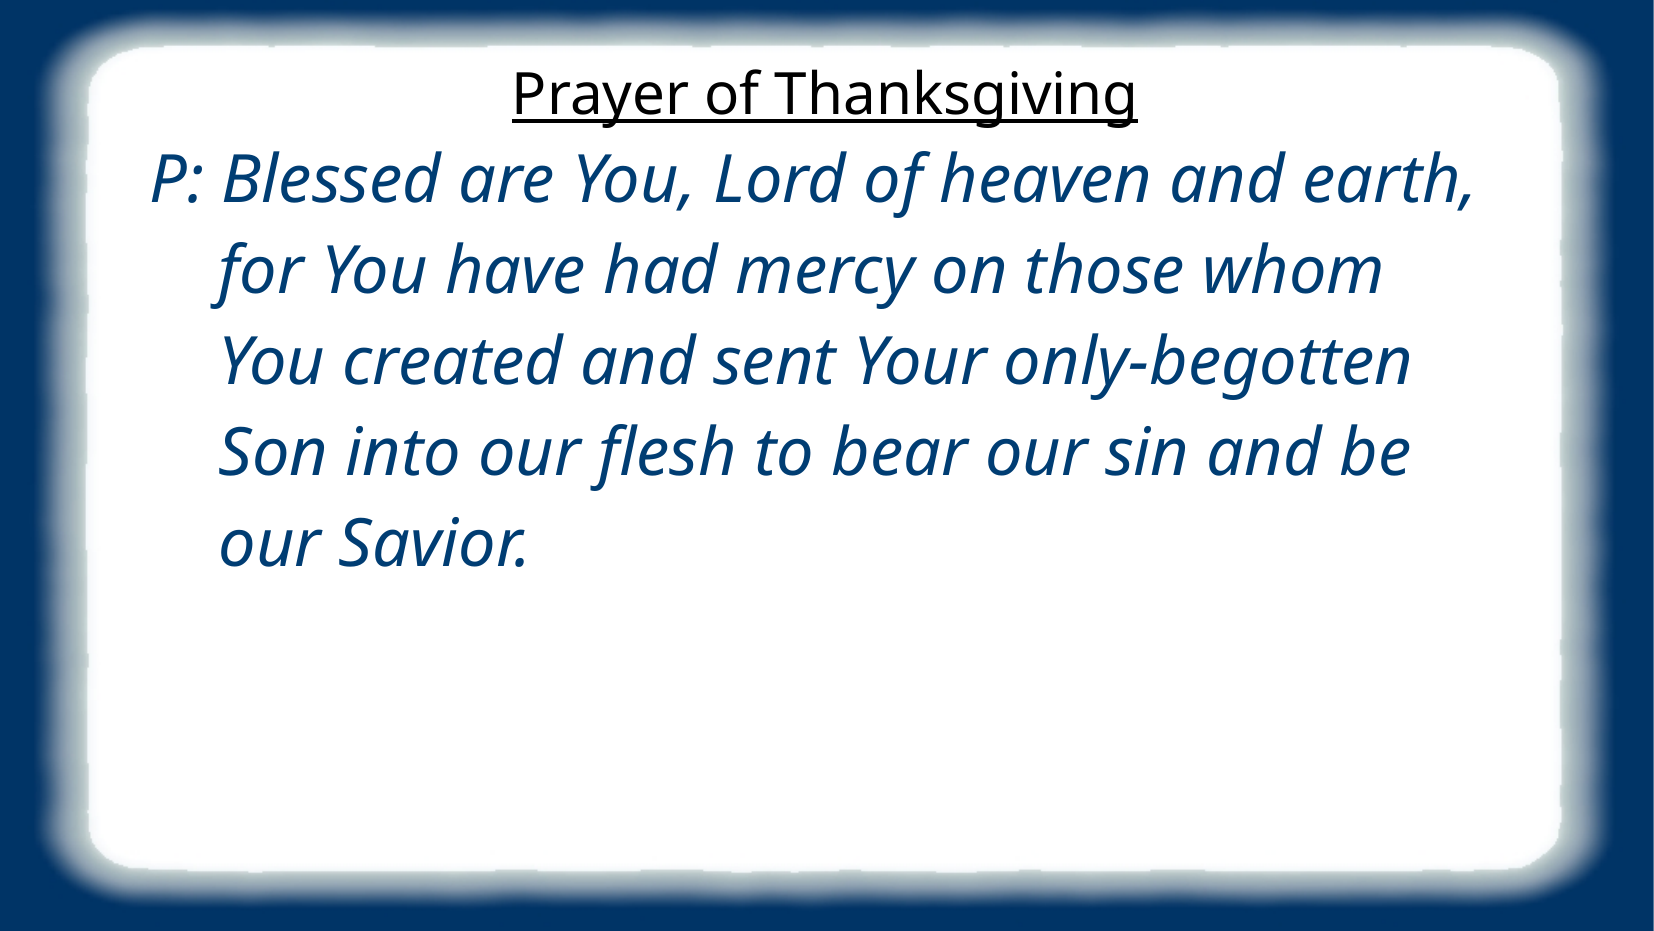

Prayer of Thanksgiving
P: Blessed are You, Lord of heaven and earth,
 for You have had mercy on those whom
 You created and sent Your only-begotten
 Son into our flesh to bear our sin and be
 our Savior.